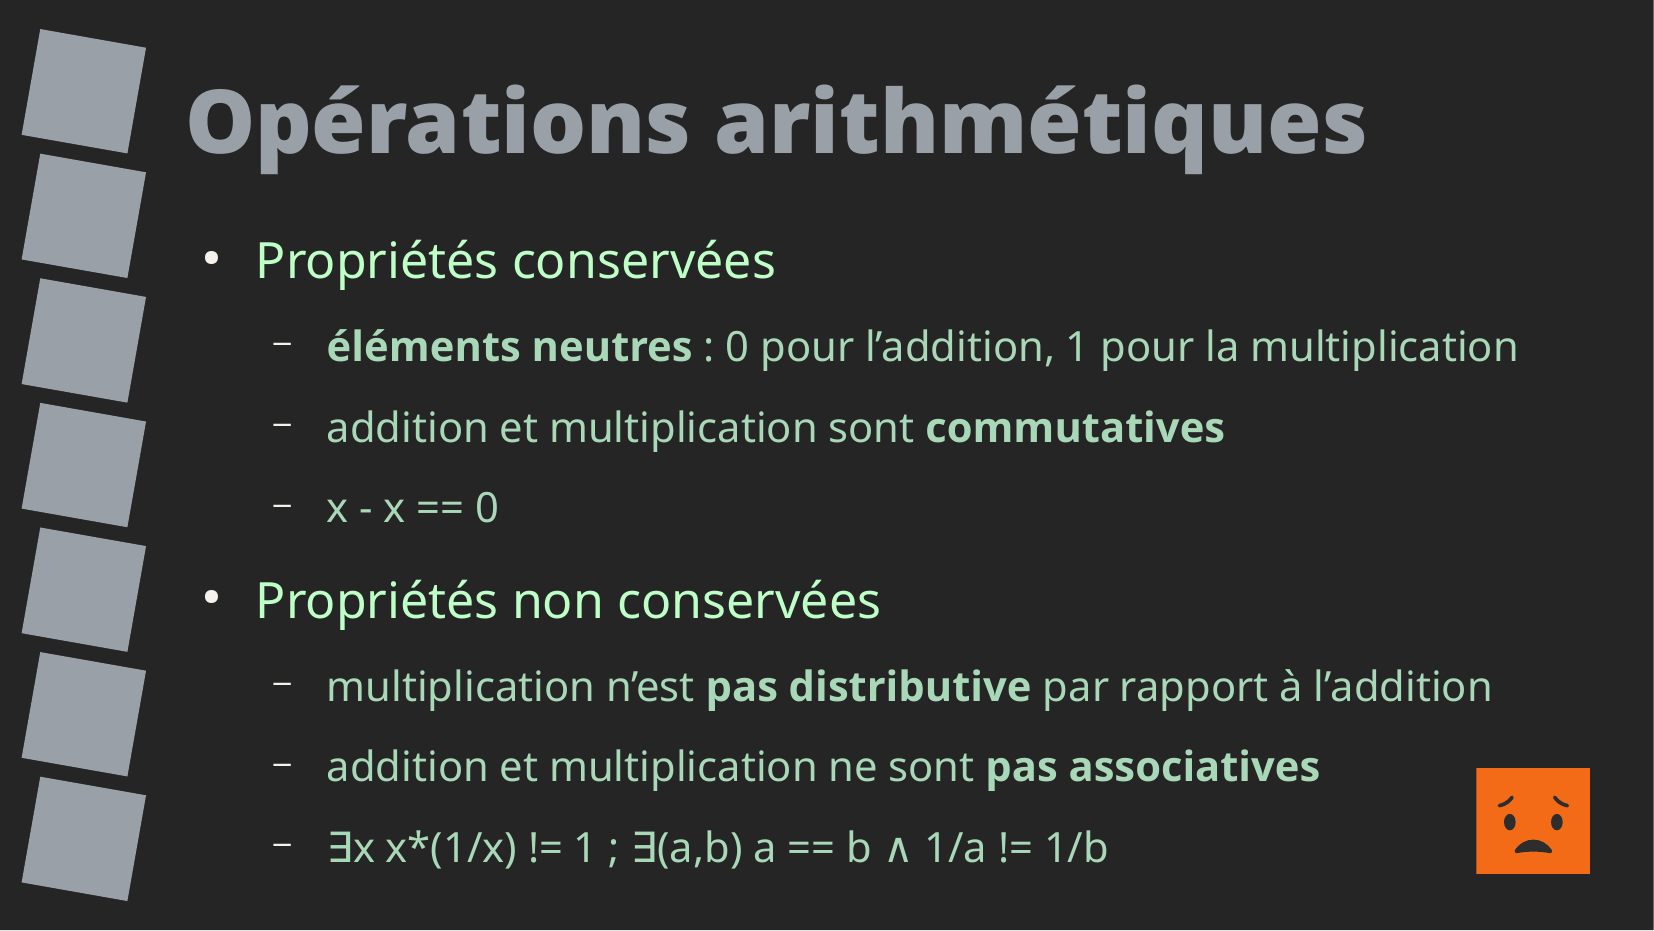

# Opérations arithmétiques
Propriétés conservées
éléments neutres : 0 pour l’addition, 1 pour la multiplication
addition et multiplication sont commutatives
x - x == 0
Propriétés non conservées
multiplication n’est pas distributive par rapport à l’addition
addition et multiplication ne sont pas associatives
∃x x*(1/x) != 1 ; ∃(a,b) a == b ∧ 1/a != 1/b